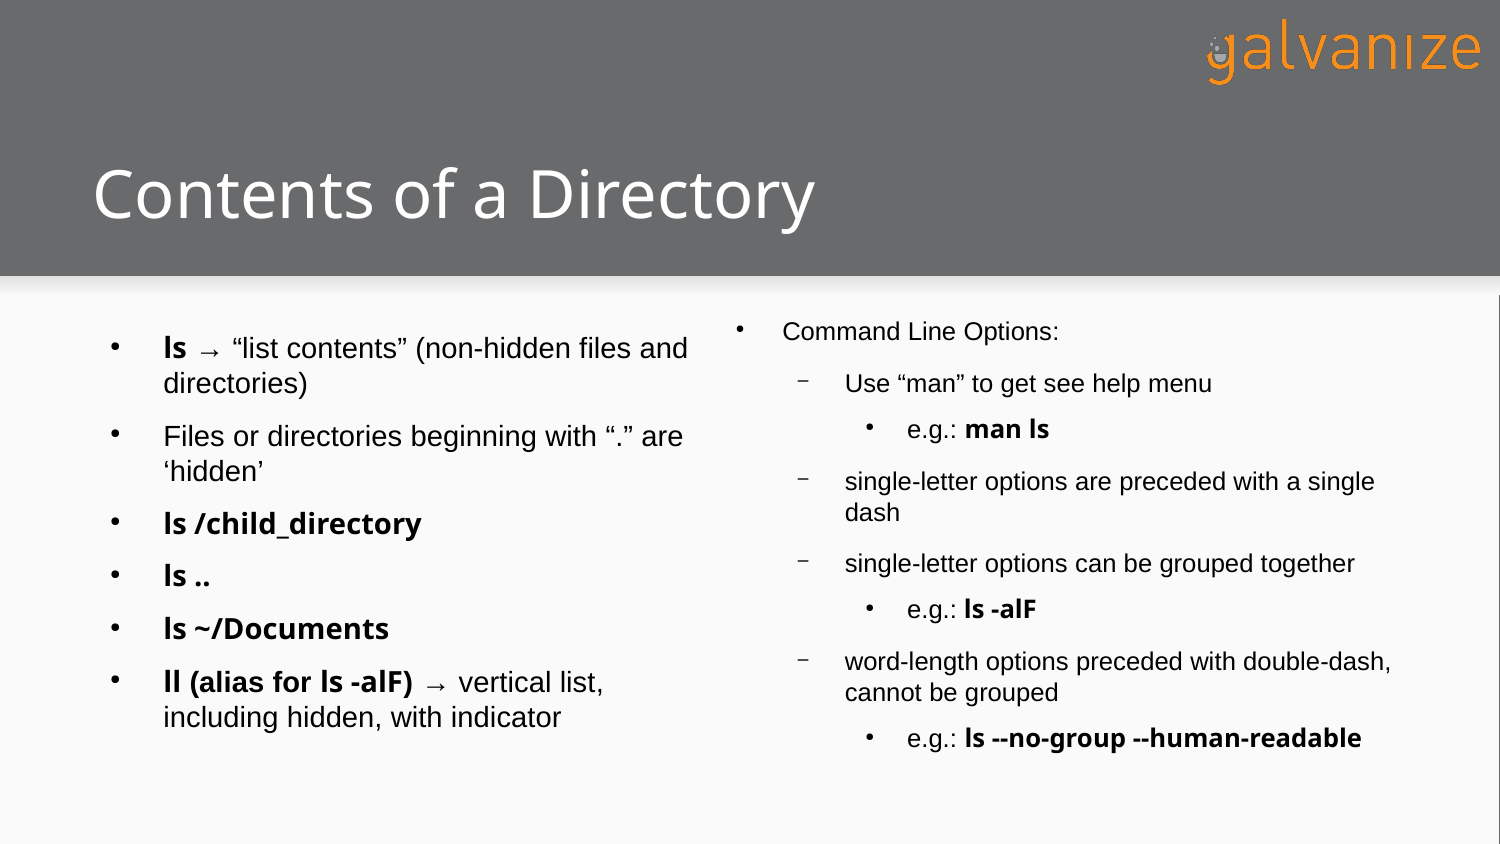

# Contents of a Directory
ls → “list contents” (non-hidden files and directories)
Files or directories beginning with “.” are ‘hidden’
ls /child_directory
ls ..
ls ~/Documents
ll (alias for ls -alF) → vertical list, including hidden, with indicator
Command Line Options:
Use “man” to get see help menu
e.g.: man ls
single-letter options are preceded with a single dash
single-letter options can be grouped together
e.g.: ls -alF
word-length options preceded with double-dash, cannot be grouped
e.g.: ls --no-group --human-readable